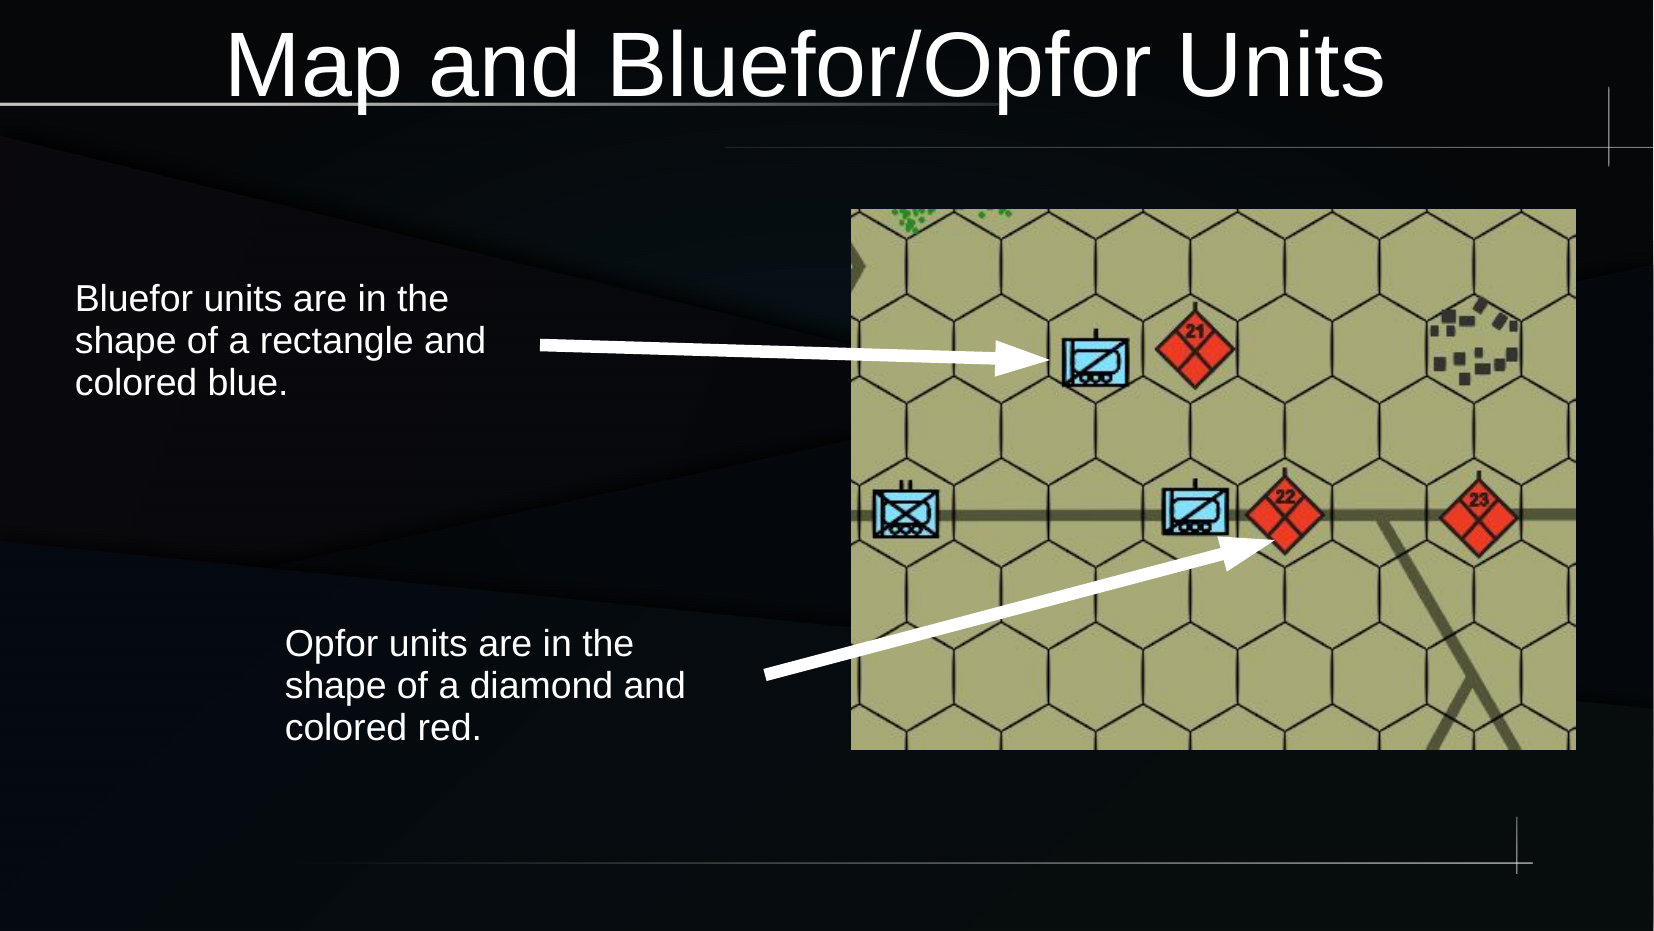

# Map and Bluefor/Opfor Units
Bluefor units are in the shape of a rectangle and colored blue.
Opfor units are in the shape of a diamond and colored red.